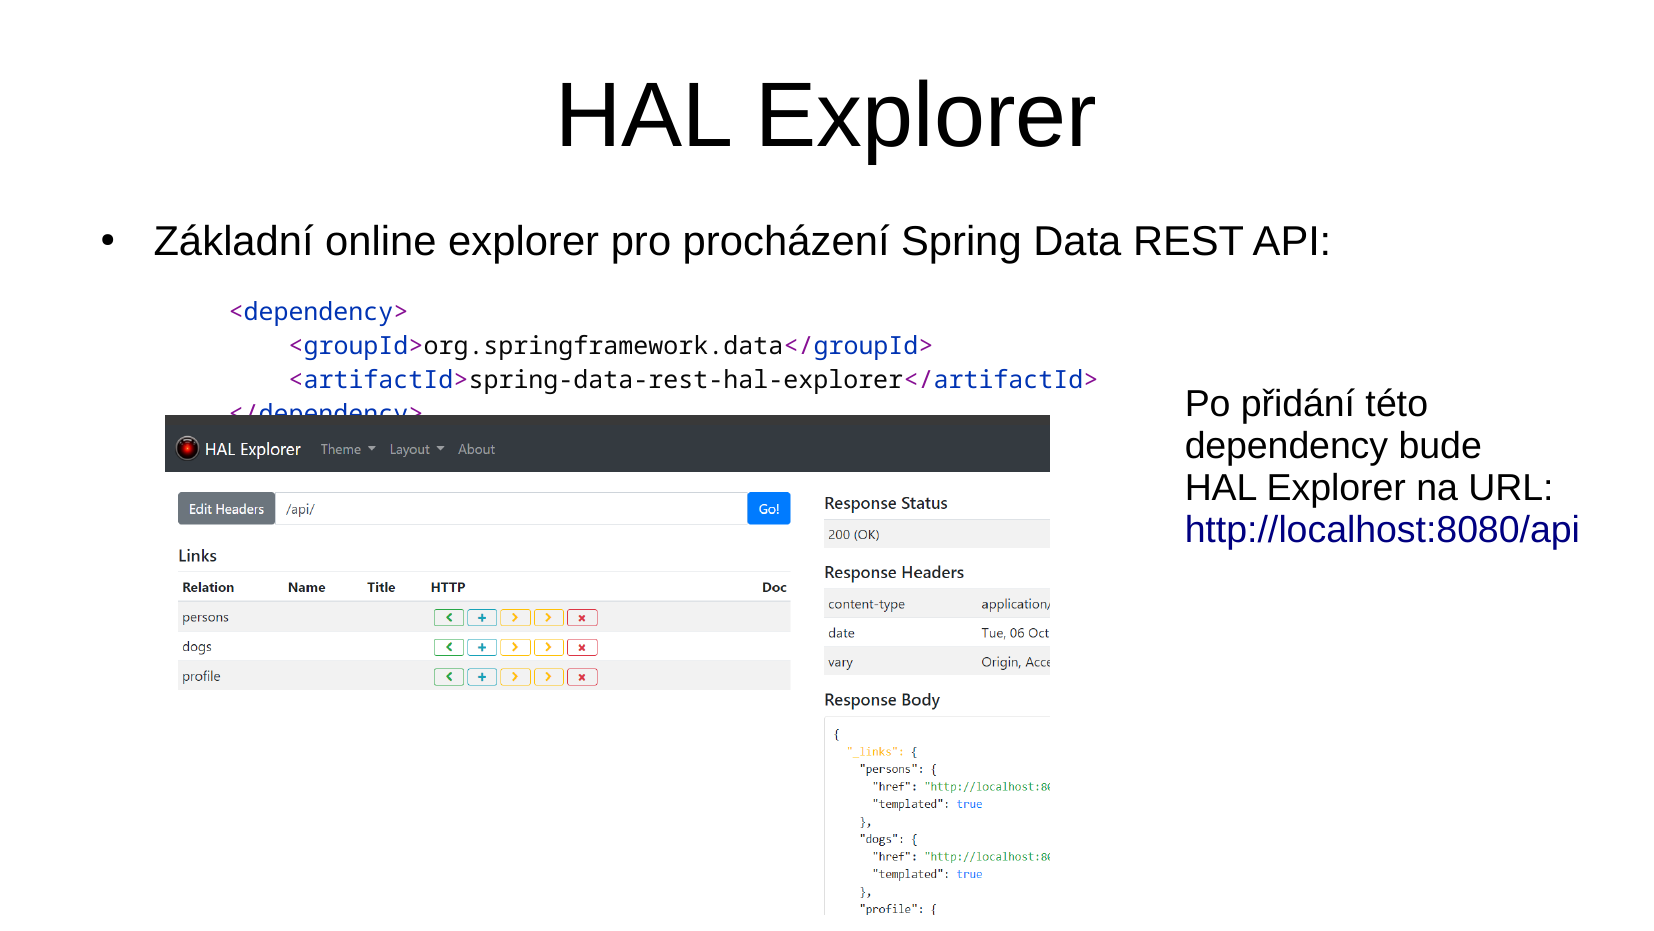

# HAL Explorer
Základní online explorer pro procházení Spring Data REST API:
 <dependency>
 <groupId>org.springframework.data</groupId>
 <artifactId>spring-data-rest-hal-explorer</artifactId>
 </dependency>
Po přidání této dependency bude
HAL Explorer na URL: http://localhost:8080/api